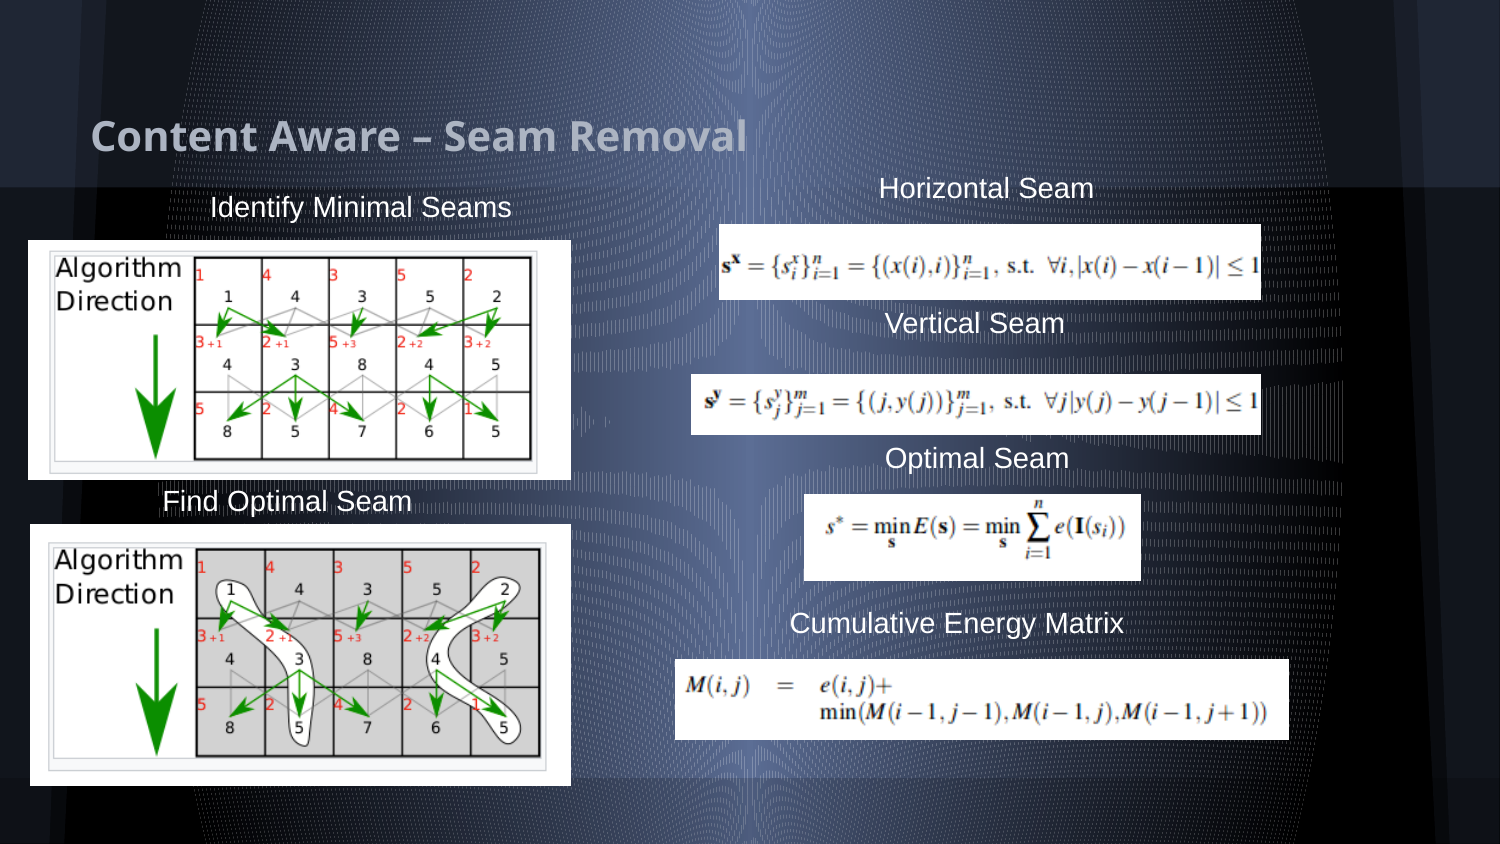

# Content Aware – Seam Removal
Horizontal Seam
Identify Minimal Seams
Vertical Seam
Optimal Seam
Find Optimal Seam
Cumulative Energy Matrix